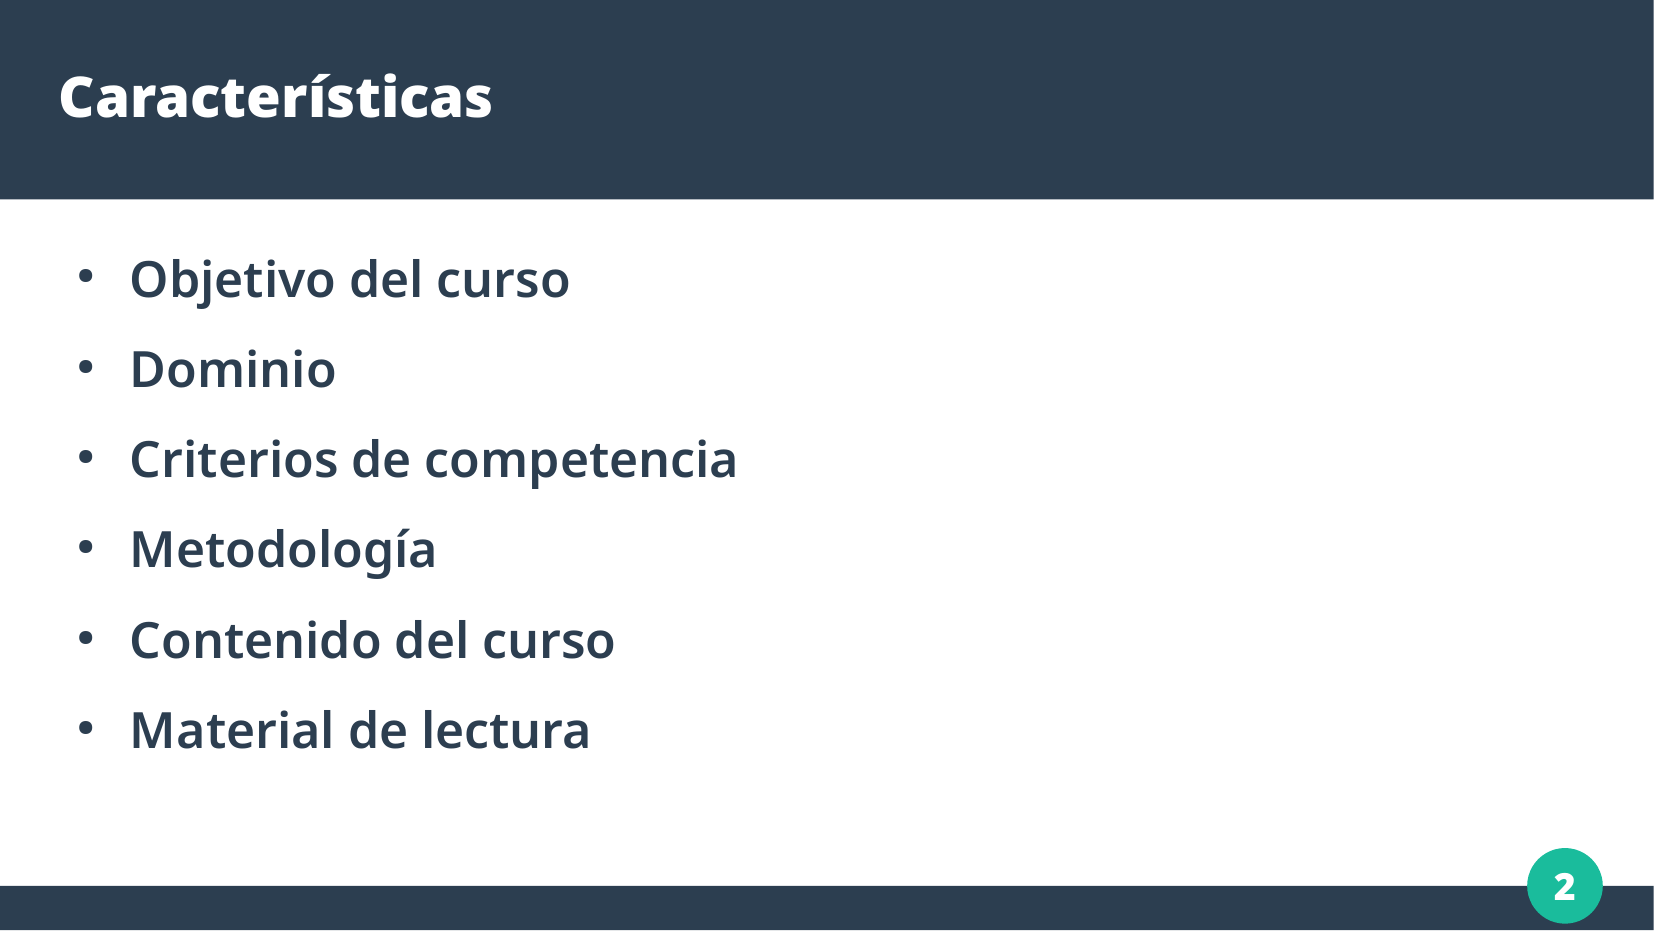

# Características
Objetivo del curso
Dominio
Criterios de competencia
Metodología
Contenido del curso
Material de lectura